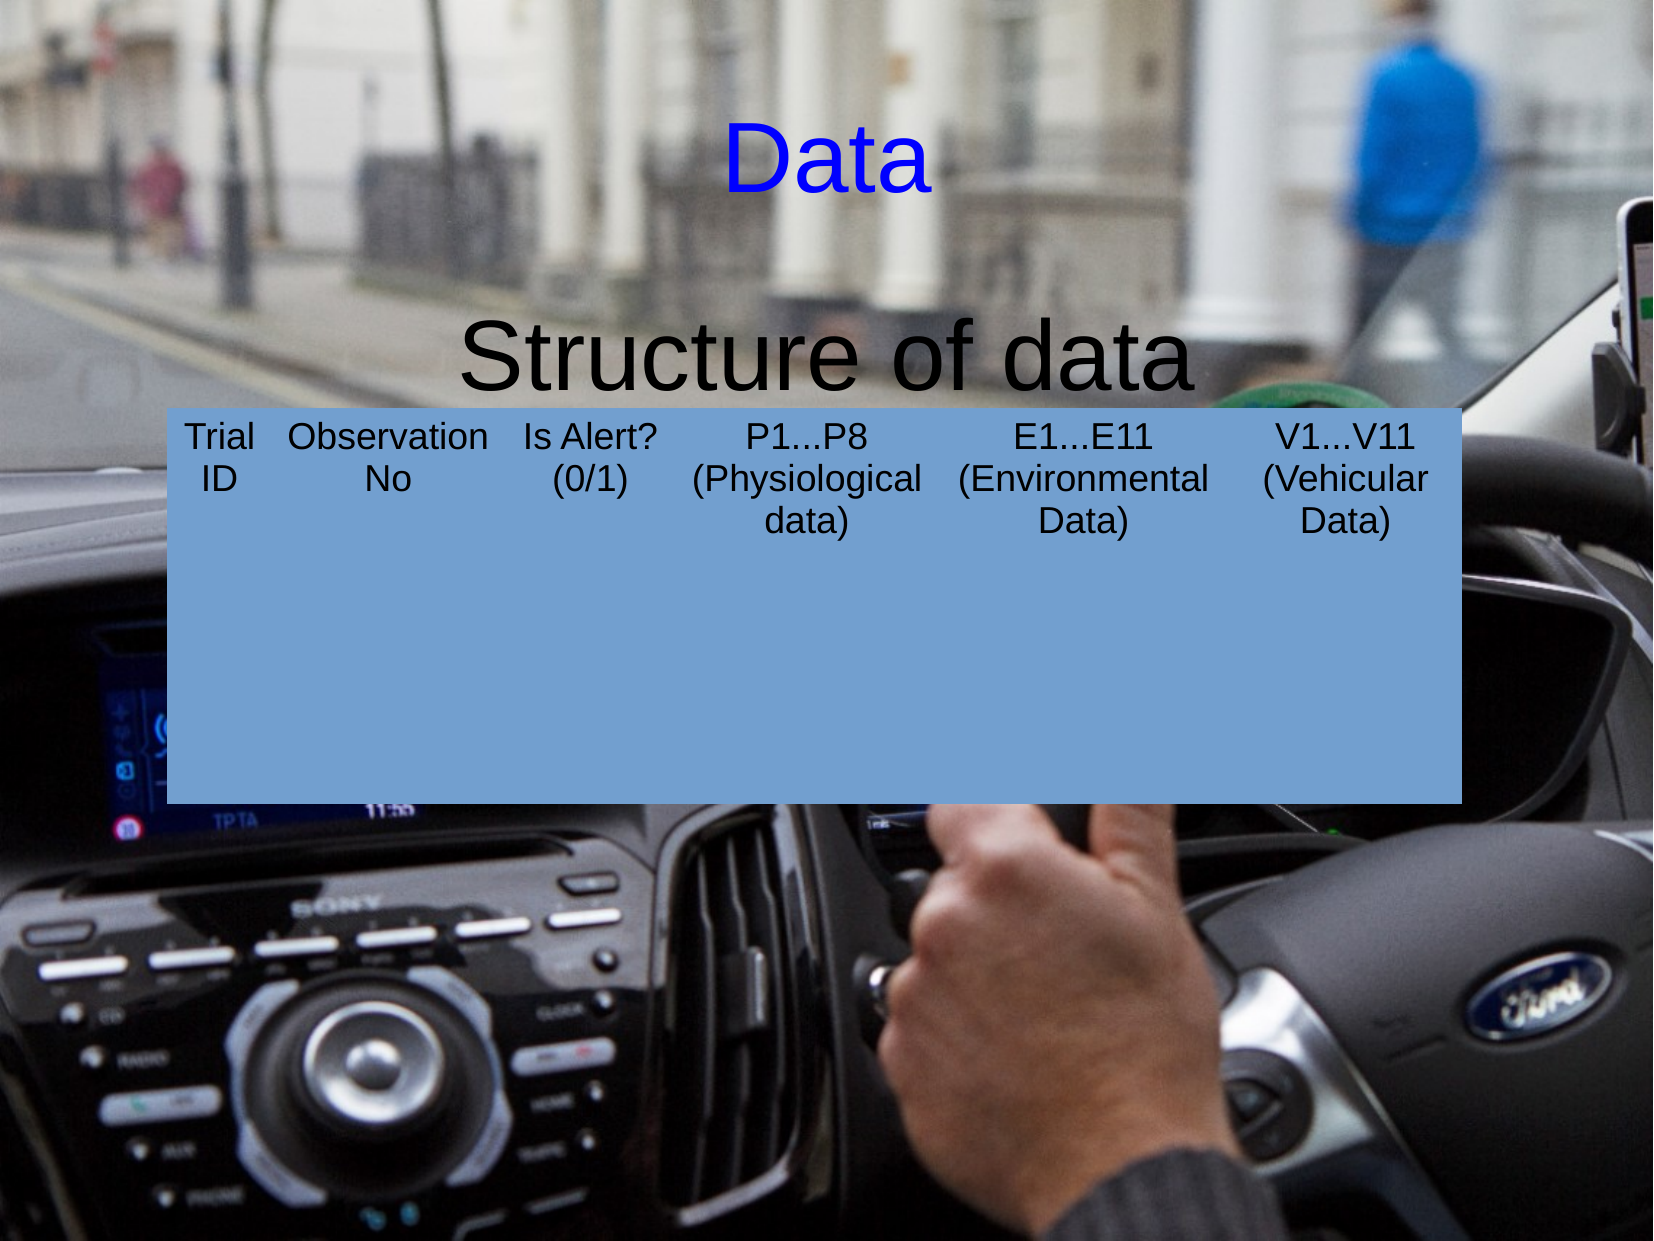

Data
Structure of data
| Trial ID | Observation No | Is Alert? (0/1) | P1...P8 (Physiological data) | E1...E11 (Environmental Data) | V1...V11 (Vehicular Data) |
| --- | --- | --- | --- | --- | --- |
| | | | | | |
| | | | | | |
| | | | | | |